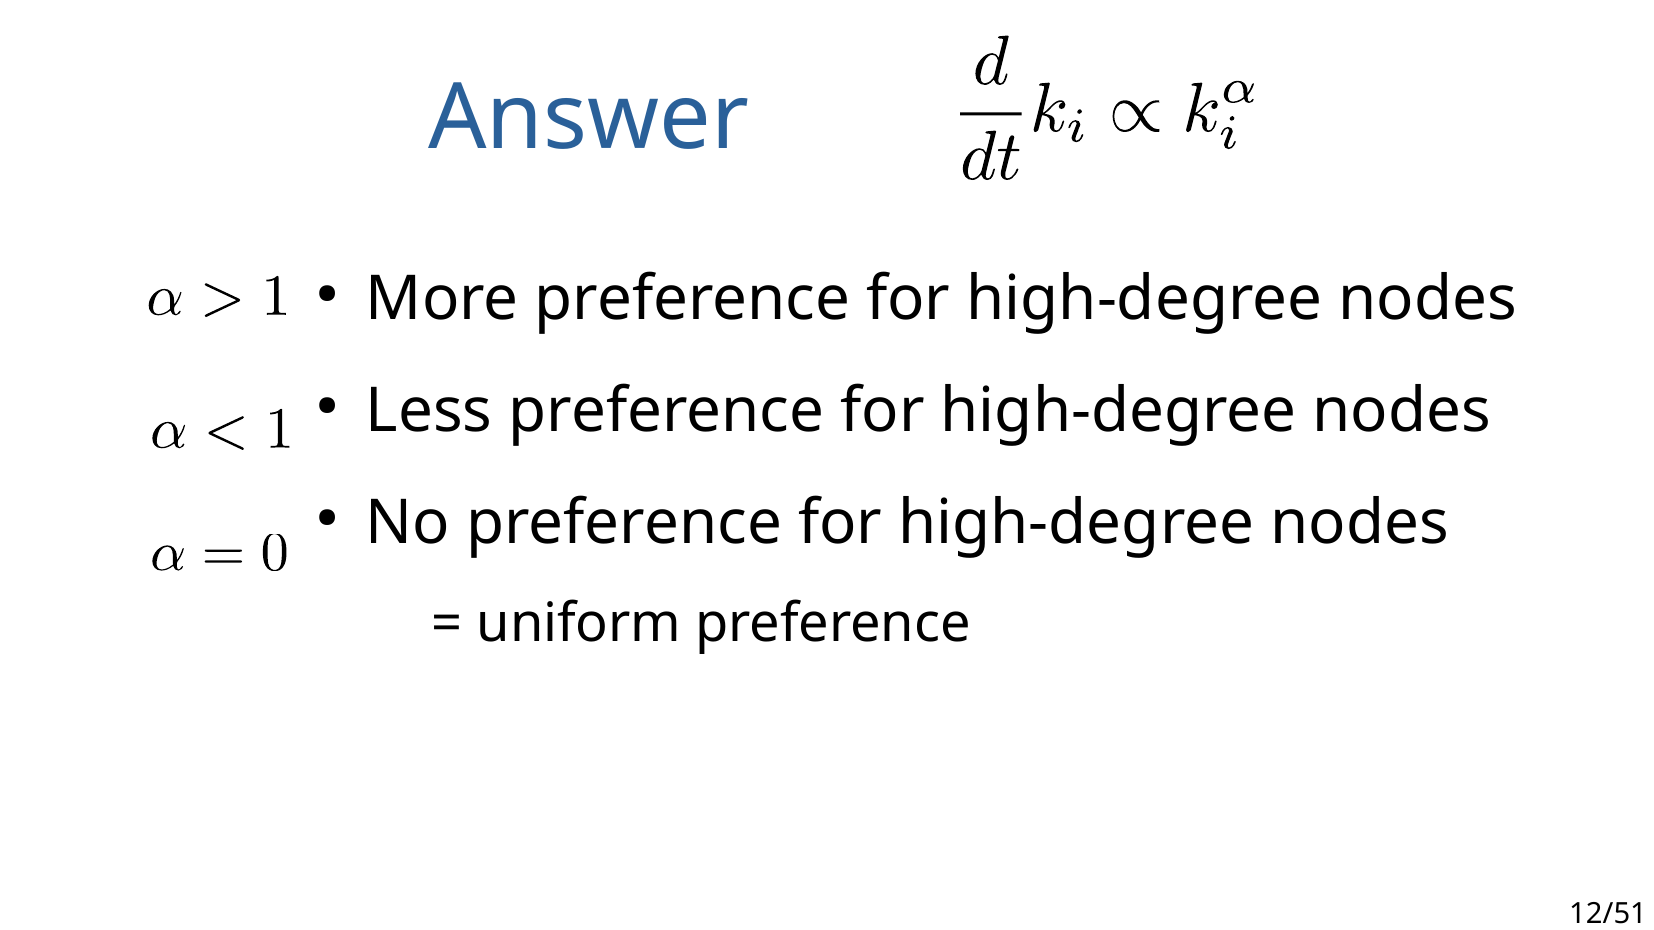

# Answer
More preference for high-degree nodes
Less preference for high-degree nodes
No preference for high-degree nodes
= uniform preference
12